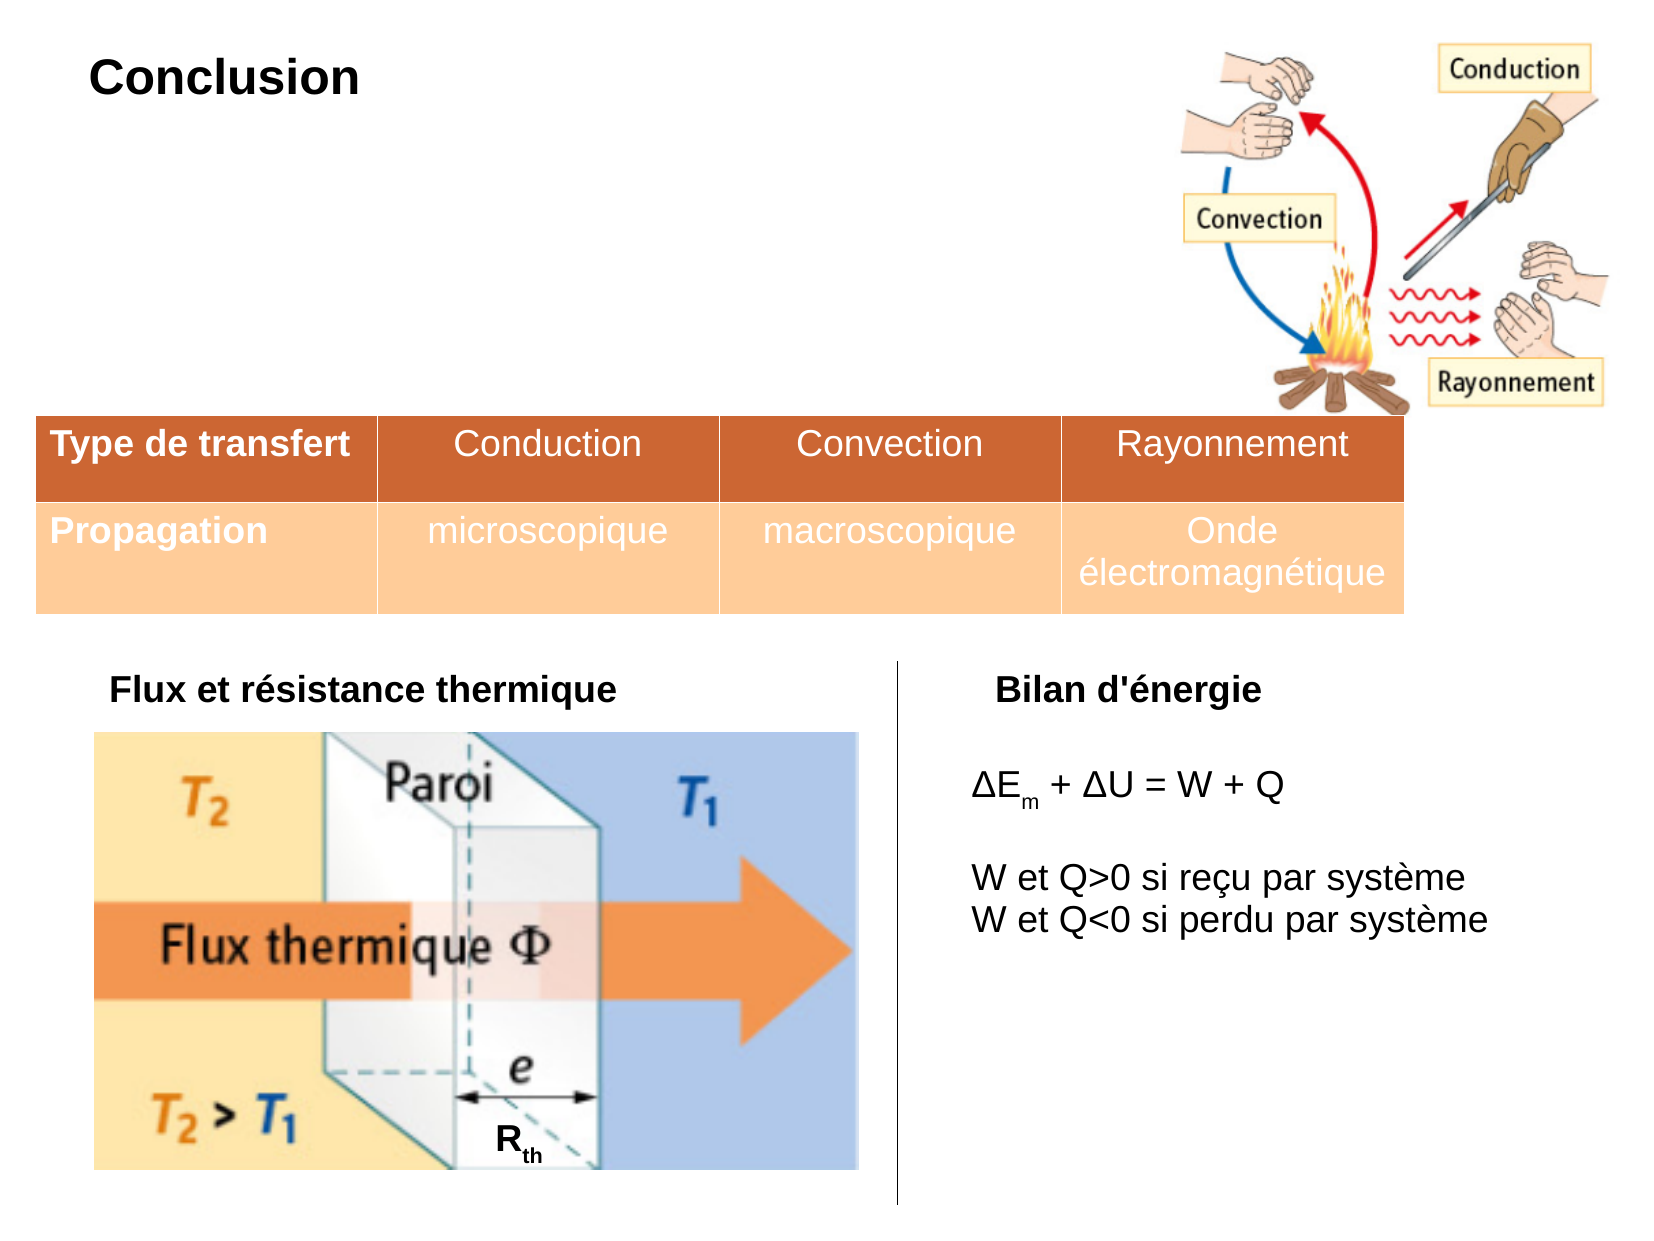

Conclusion
| Type de transfert | Conduction | Convection | Rayonnement |
| --- | --- | --- | --- |
| Propagation | microscopique | macroscopique | Onde électromagnétique |
Flux et résistance thermique						Bilan d'énergie
ΔEm + ΔU = W + Q
W et Q>0 si reçu par système
W et Q<0 si perdu par système
Rth